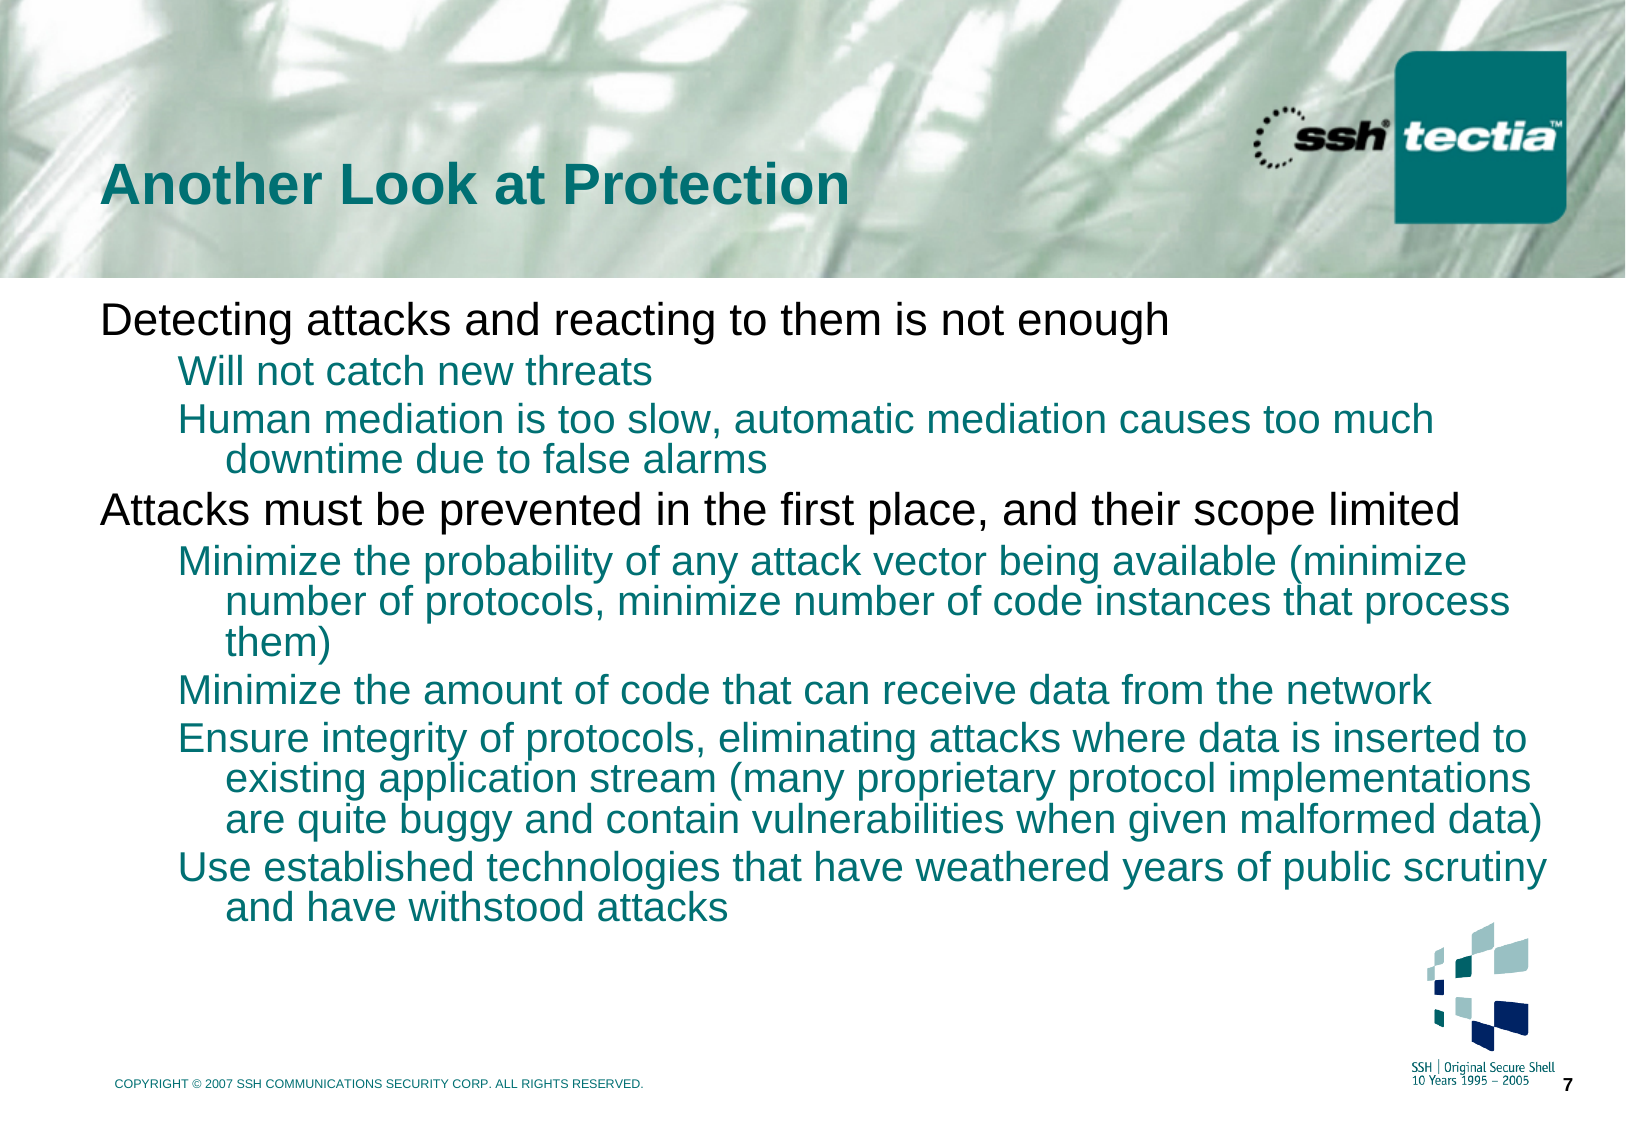

# Another Look at Protection
Detecting attacks and reacting to them is not enough
Will not catch new threats
Human mediation is too slow, automatic mediation causes too much downtime due to false alarms
Attacks must be prevented in the first place, and their scope limited
Minimize the probability of any attack vector being available (minimize number of protocols, minimize number of code instances that process them)
Minimize the amount of code that can receive data from the network
Ensure integrity of protocols, eliminating attacks where data is inserted to existing application stream (many proprietary protocol implementations are quite buggy and contain vulnerabilities when given malformed data)
Use established technologies that have weathered years of public scrutiny and have withstood attacks